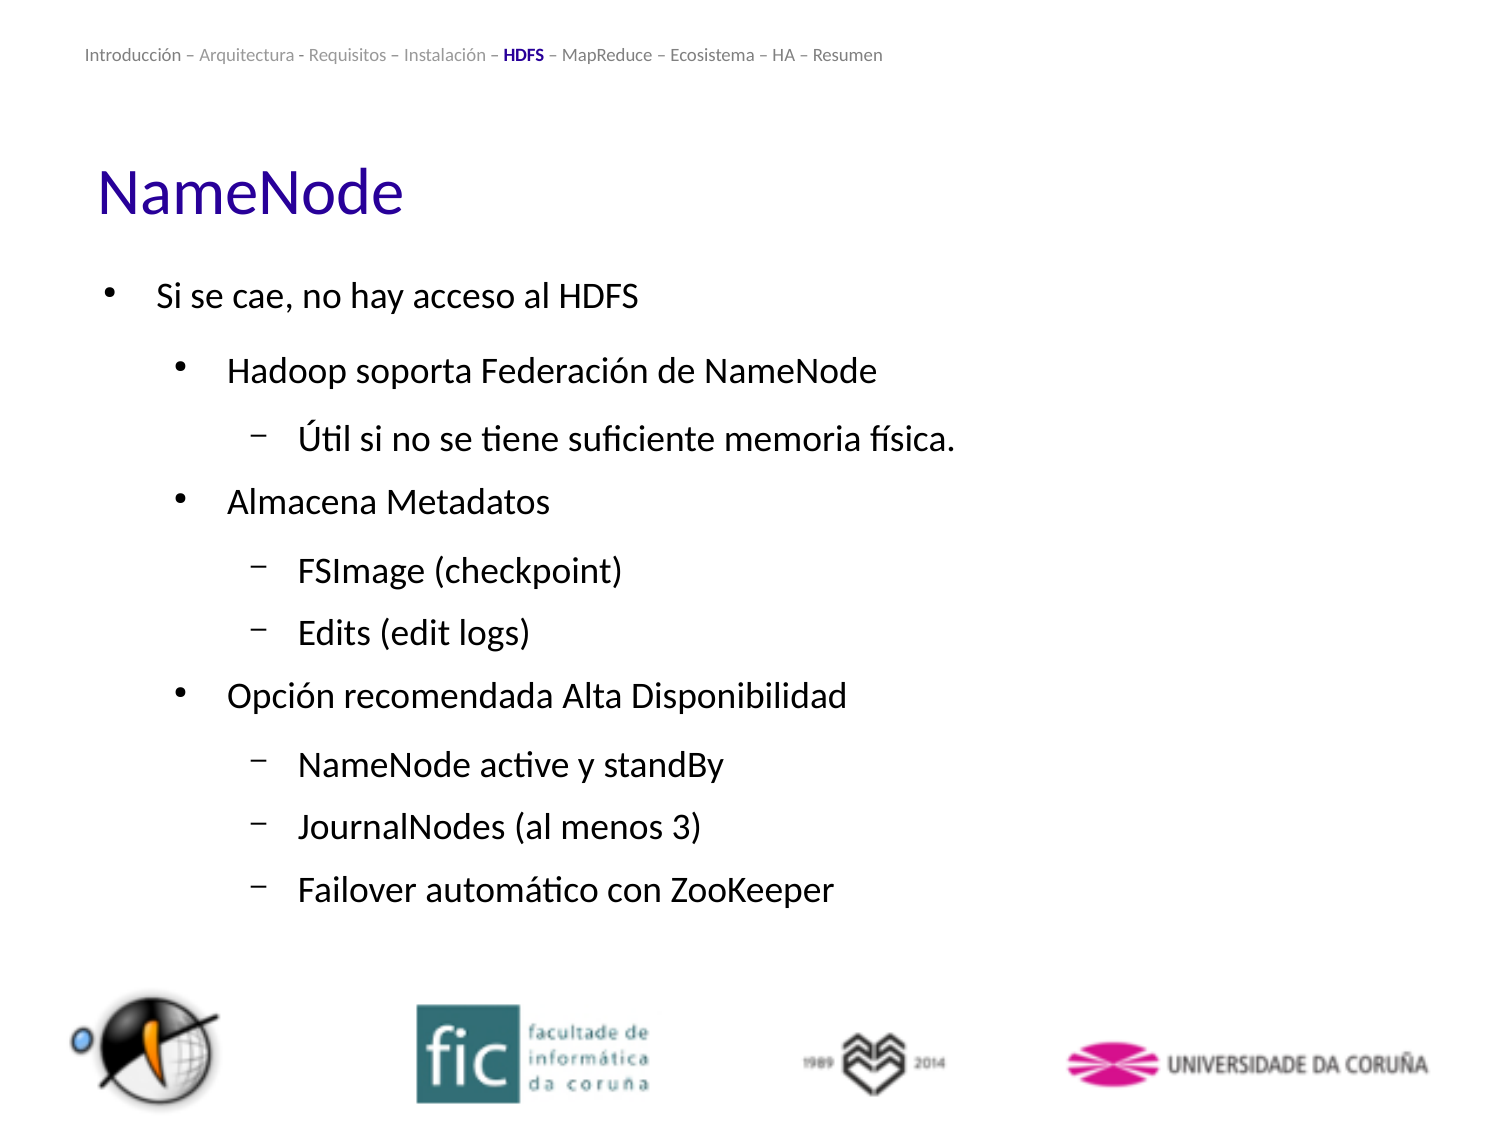

Introducción – Arquitectura - Requisitos – Instalación – HDFS – MapReduce – Ecosistema – HA – Resumen
# NameNode
Si se cae, no hay acceso al HDFS
Hadoop soporta Federación de NameNode
Útil si no se tiene suficiente memoria física.
Almacena Metadatos
FSImage (checkpoint)
Edits (edit logs)
Opción recomendada Alta Disponibilidad
NameNode active y standBy
JournalNodes (al menos 3)
Failover automático con ZooKeeper